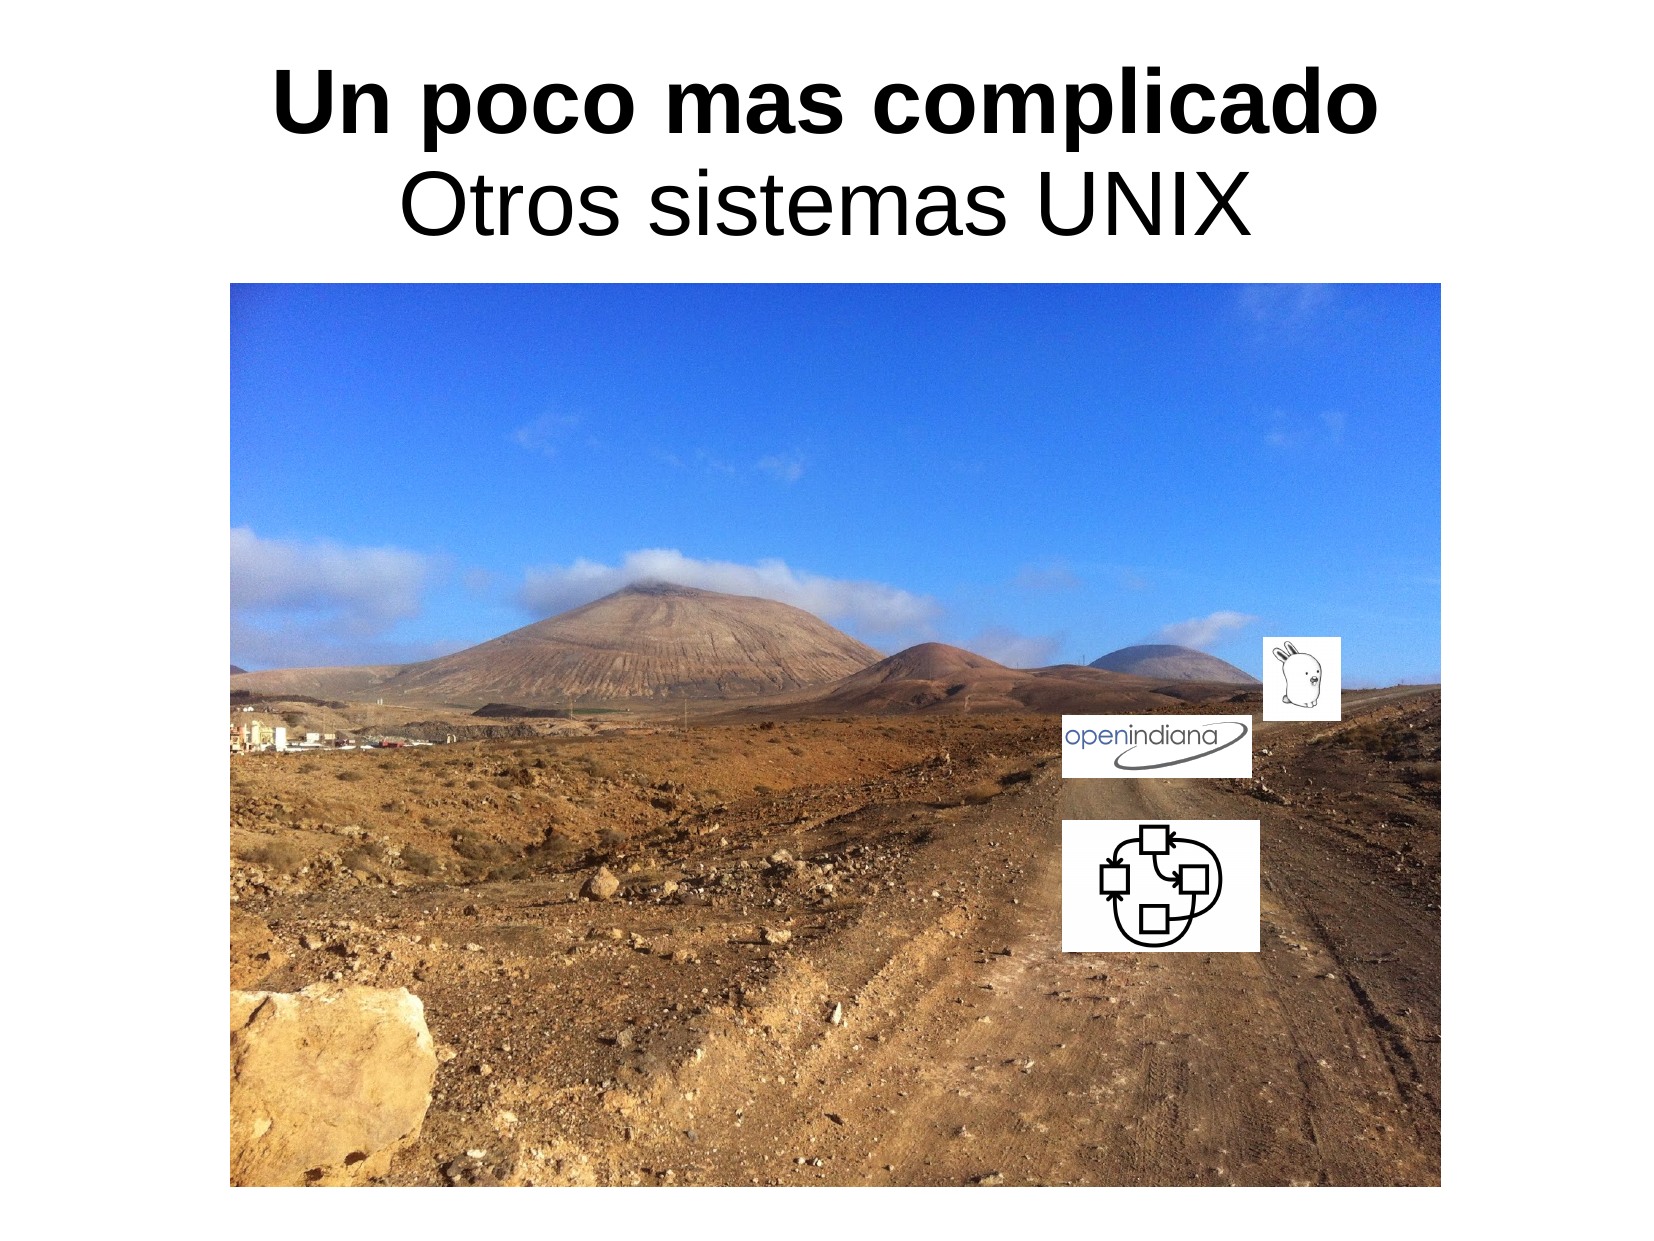

# Un poco mas complicado Otros sistemas UNIX